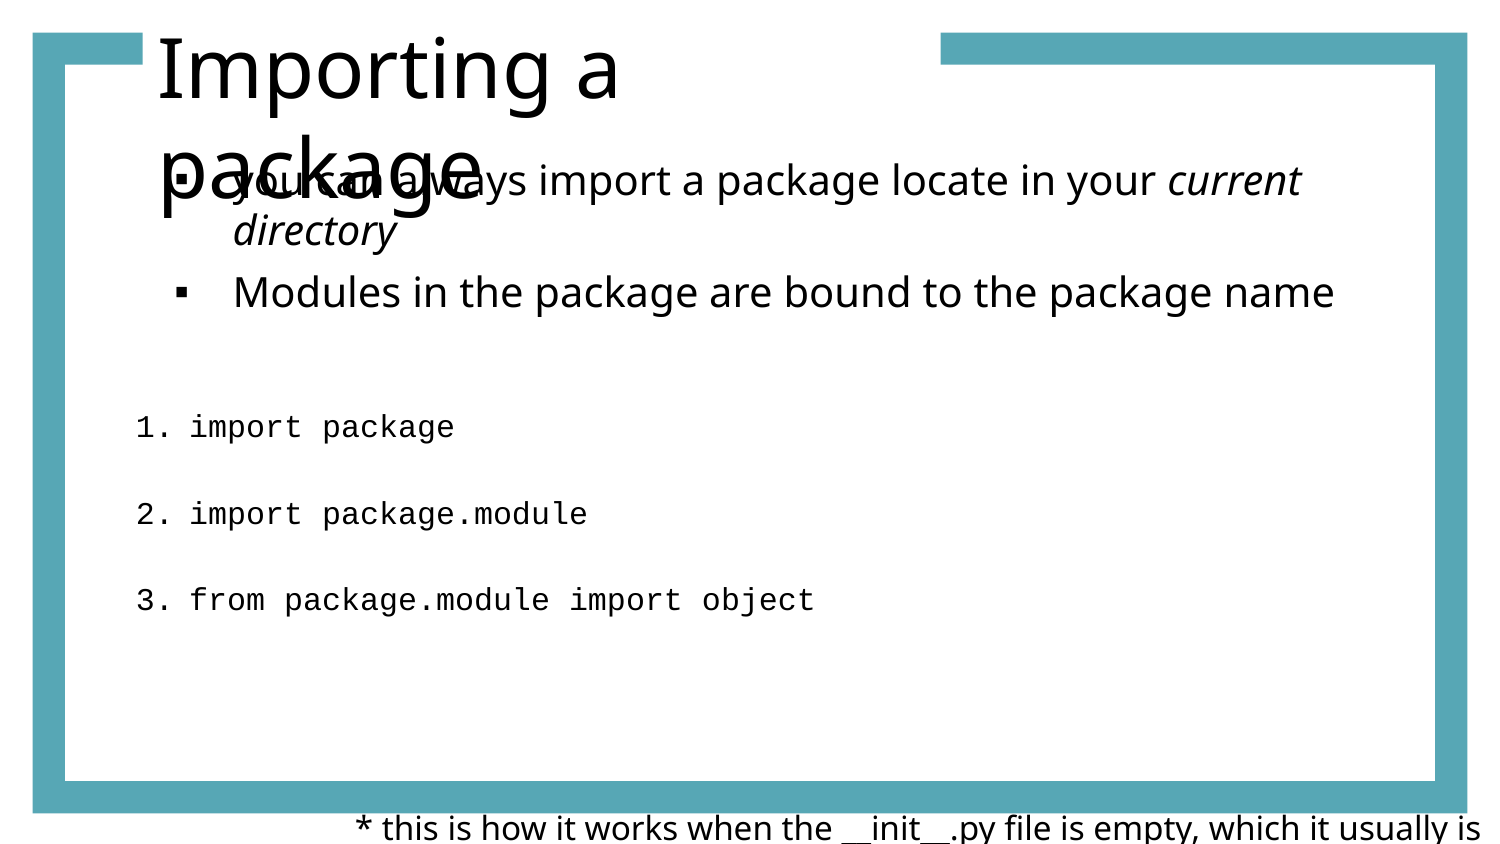

# Importing a package
you can always import a package locate in your current directory
Modules in the package are bound to the package name
import package
import package.module
from package.module import object
* this is how it works when the __init__.py file is empty, which it usually is